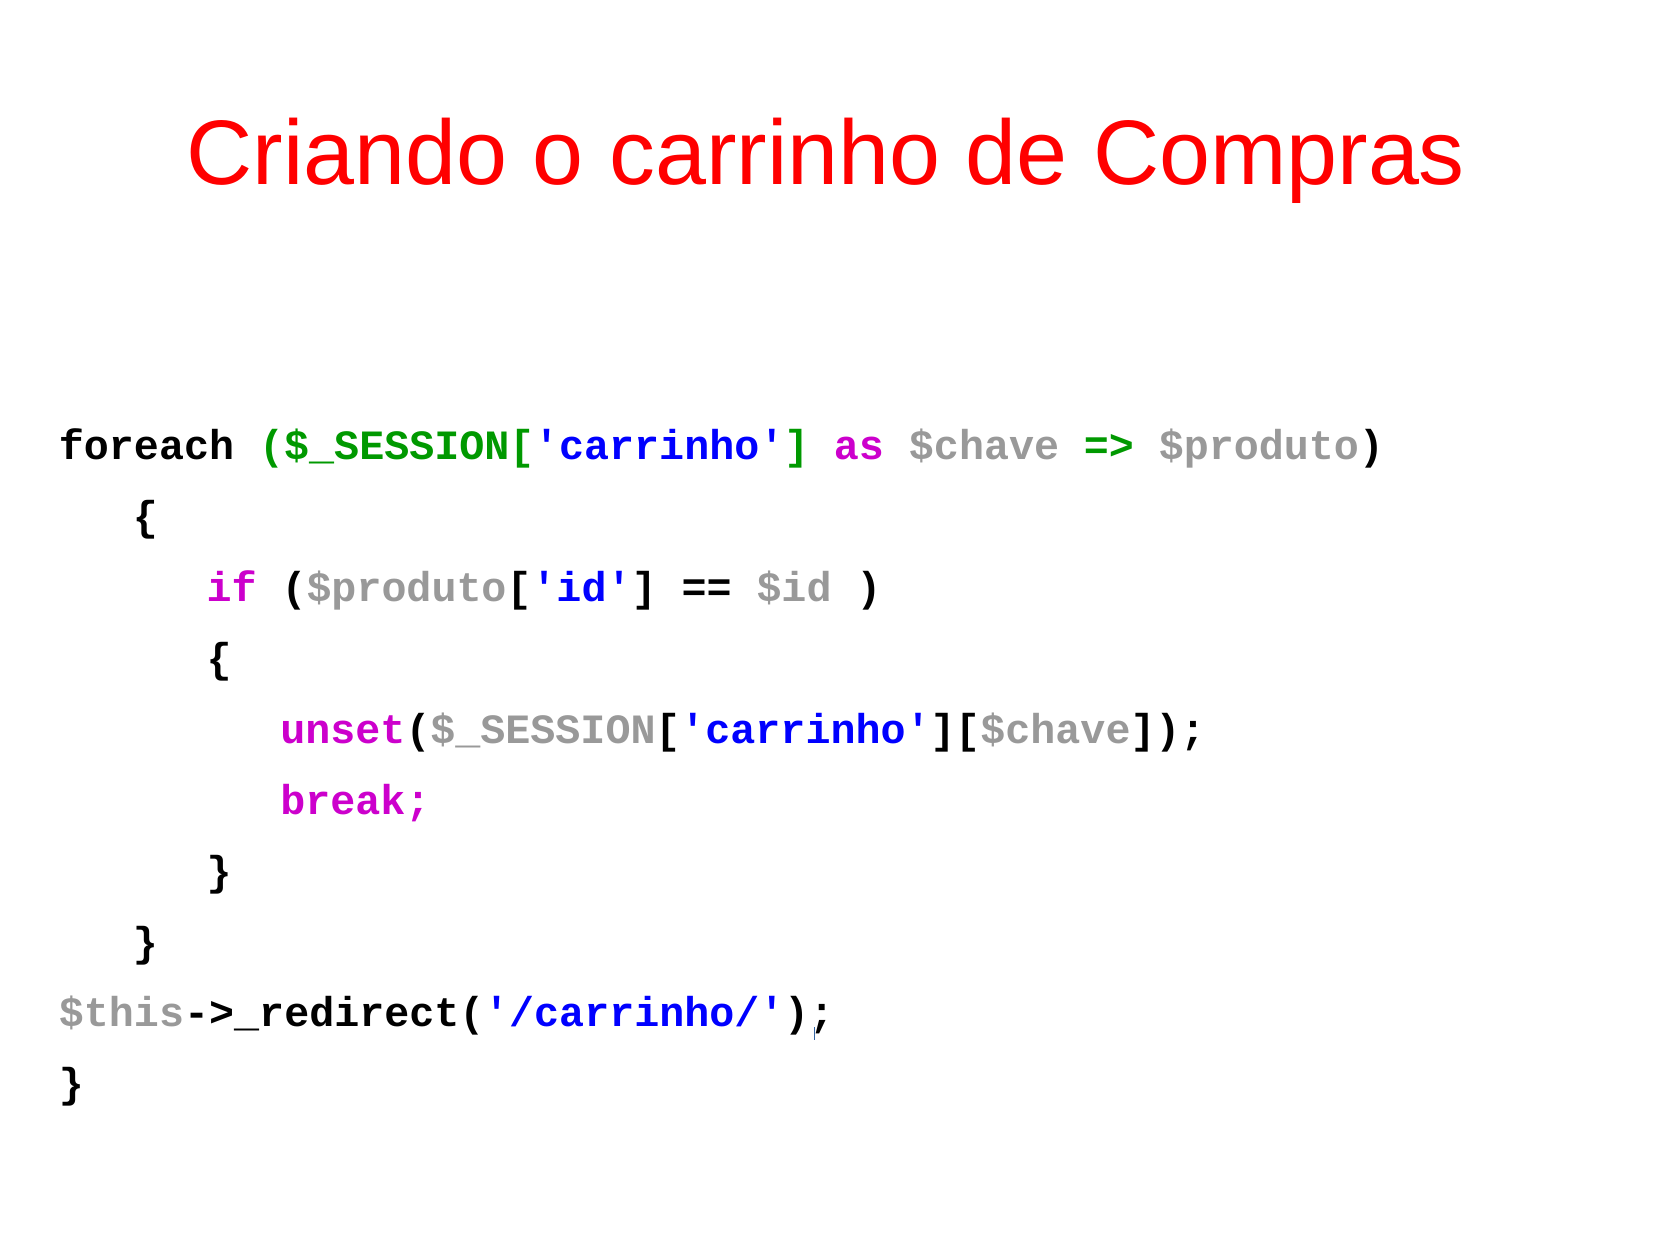

# Criando o carrinho de Compras
foreach ($_SESSION['carrinho'] as $chave => $produto)
 		{
 			if ($produto['id'] == $id )
 			{
 				unset($_SESSION['carrinho'][$chave]);
 				break;
 			}
 		}
$this->_redirect('/carrinho/');
}